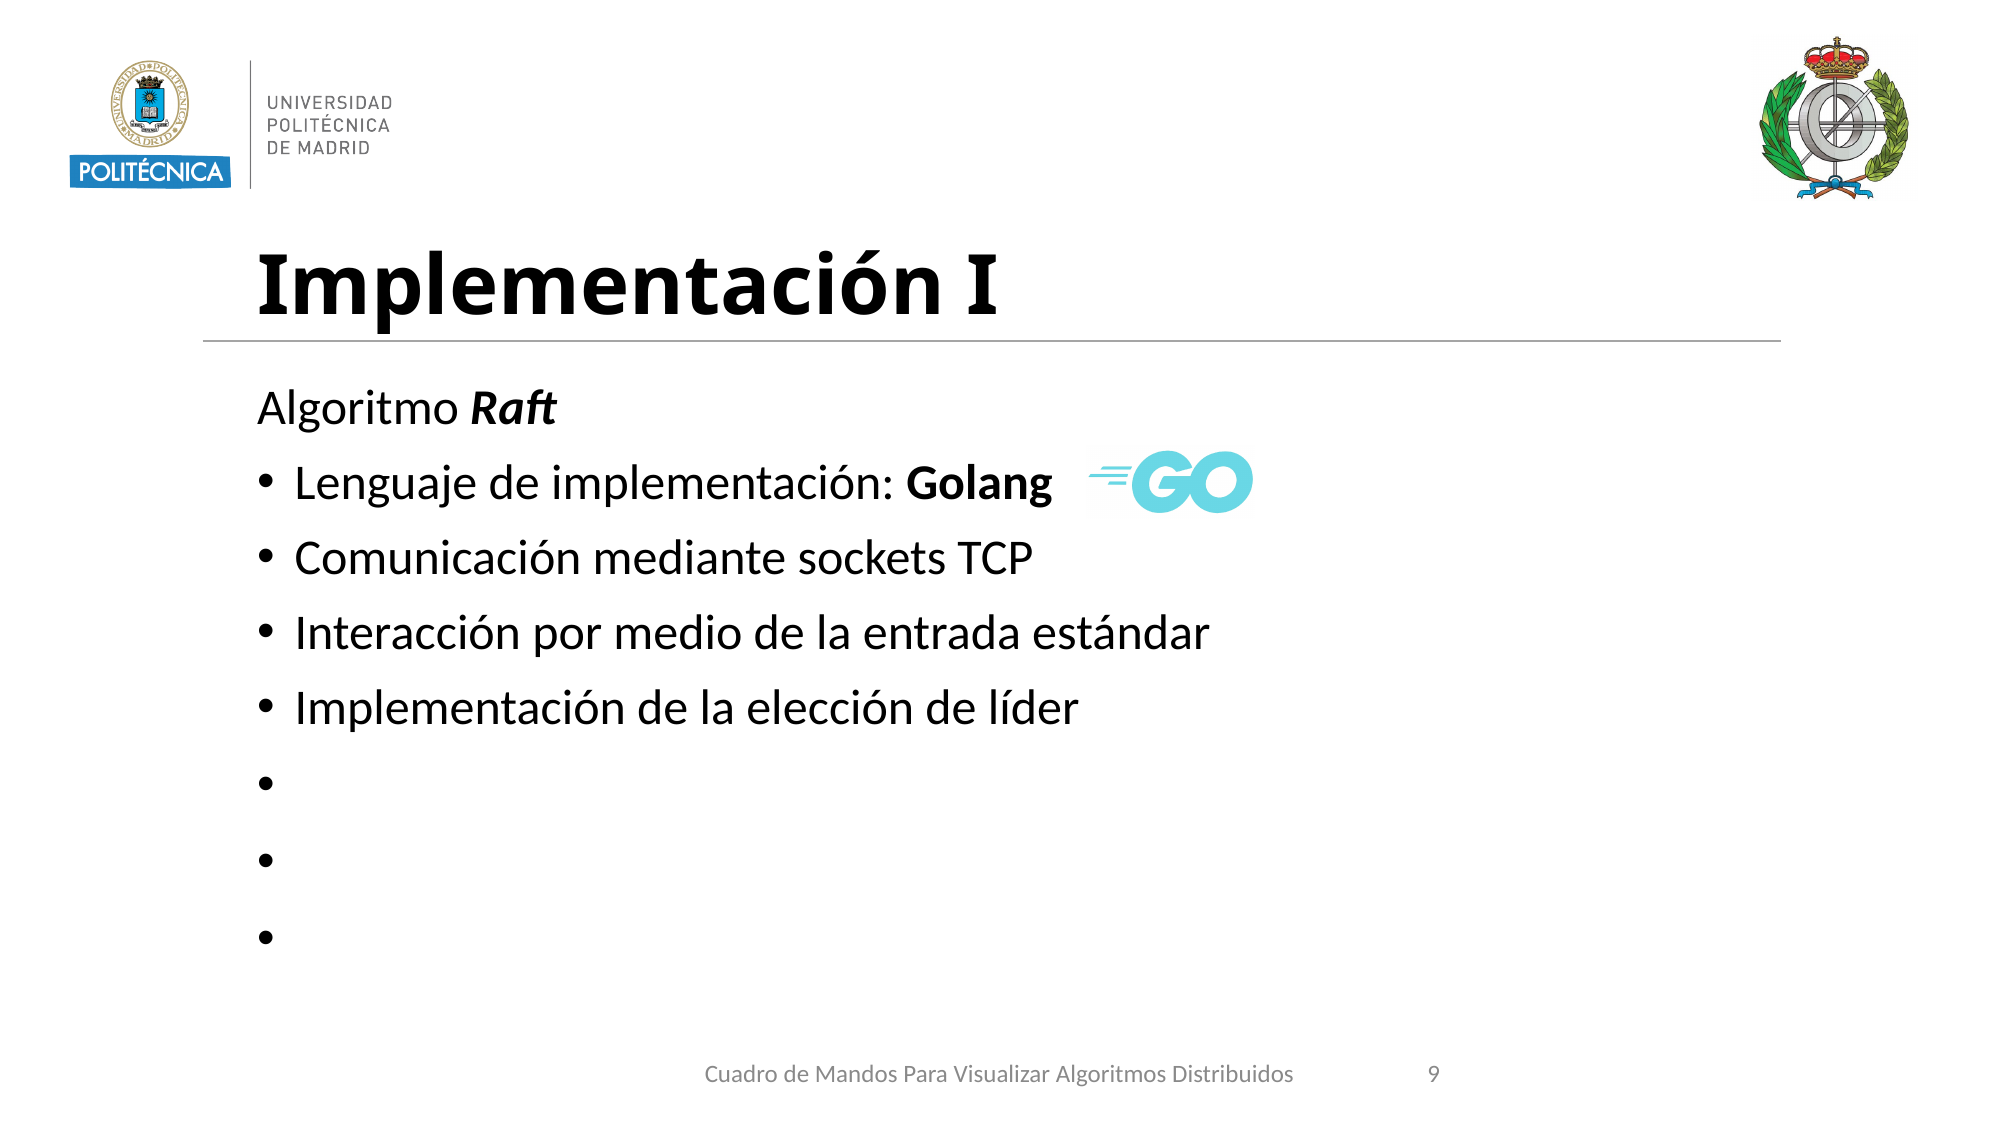

# Implementación I
Algoritmo Raft
Lenguaje de implementación: Golang
Comunicación mediante sockets TCP
Interacción por medio de la entrada estándar
Implementación de la elección de líder
Cuadro de Mandos Para Visualizar Algoritmos Distribuidos